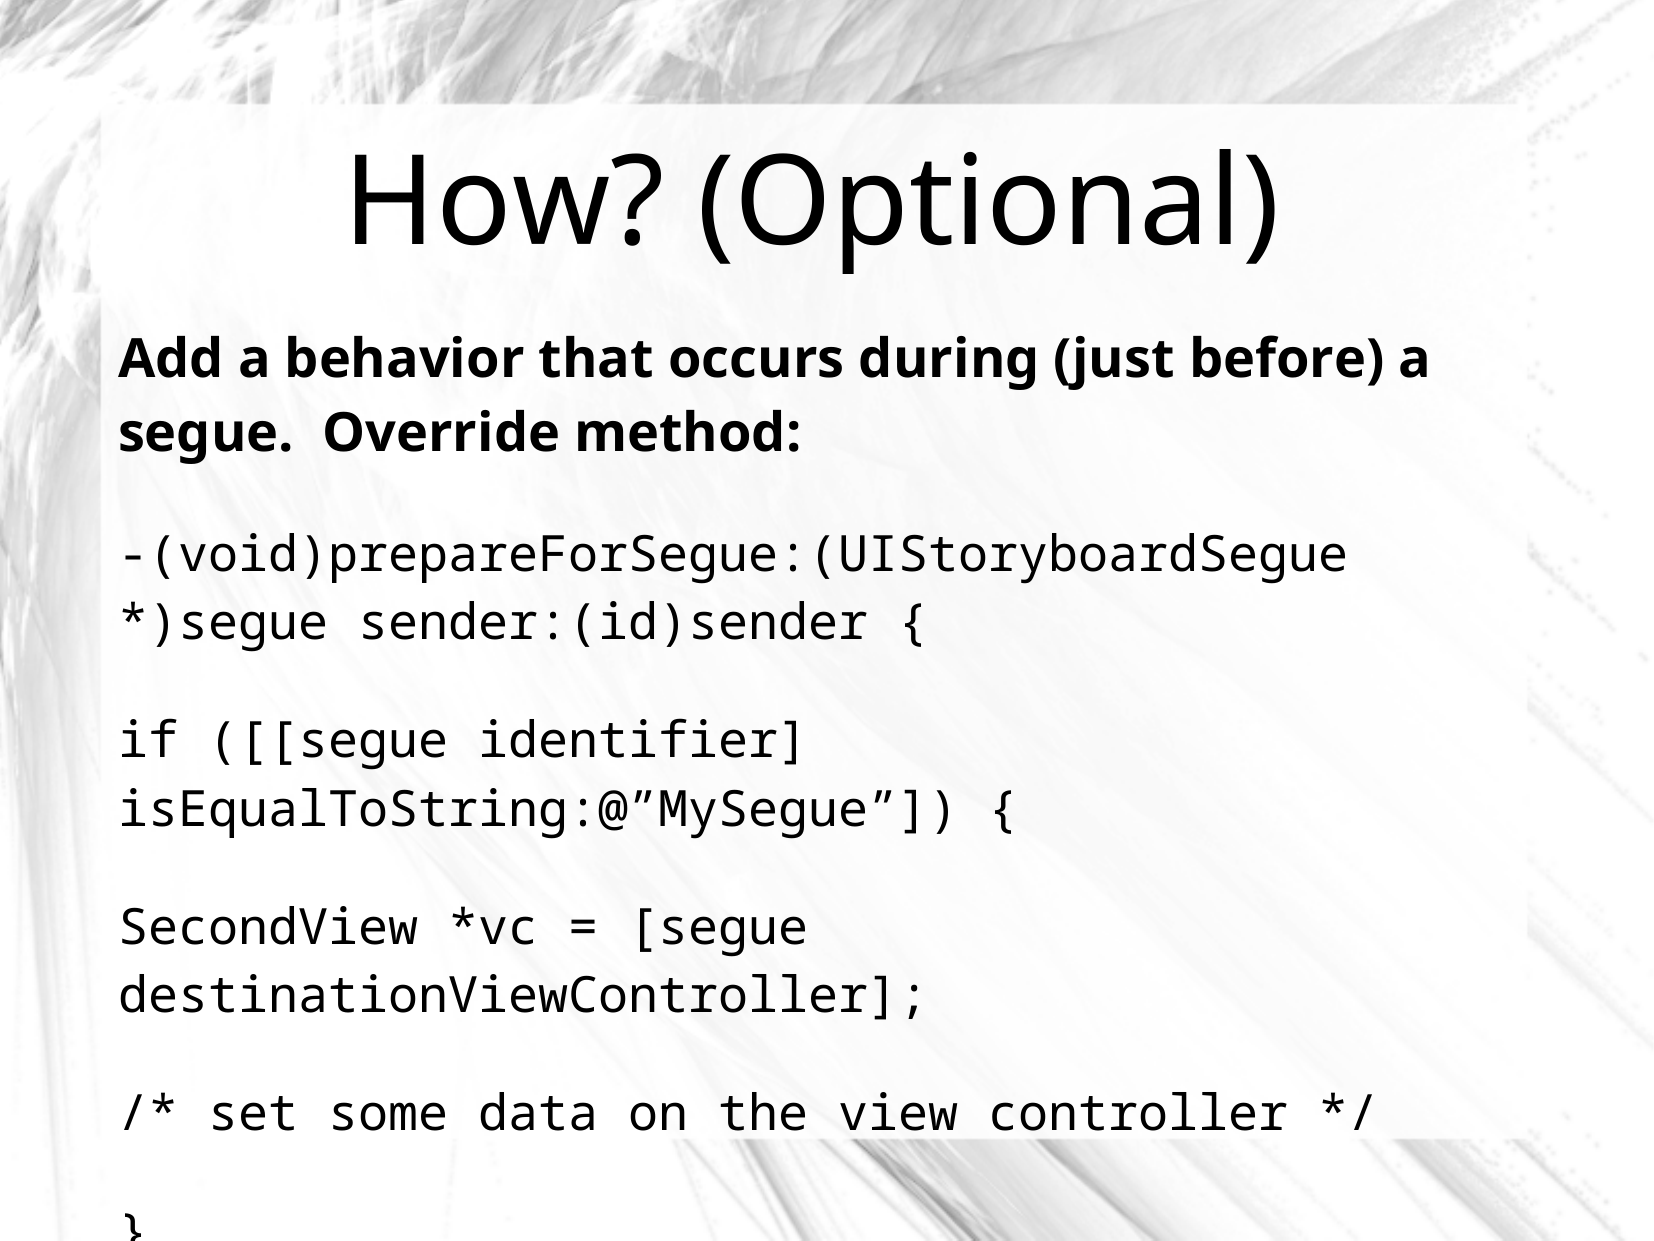

# How? (Optional)
Add a behavior that occurs during (just before) a segue. Override method:
-(void)prepareForSegue:(UIStoryboardSegue *)segue sender:(id)sender {
if ([[segue identifier] isEqualToString:@”MySegue”]) {
SecondView *vc = [segue destinationViewController];
/* set some data on the view controller */
}
}